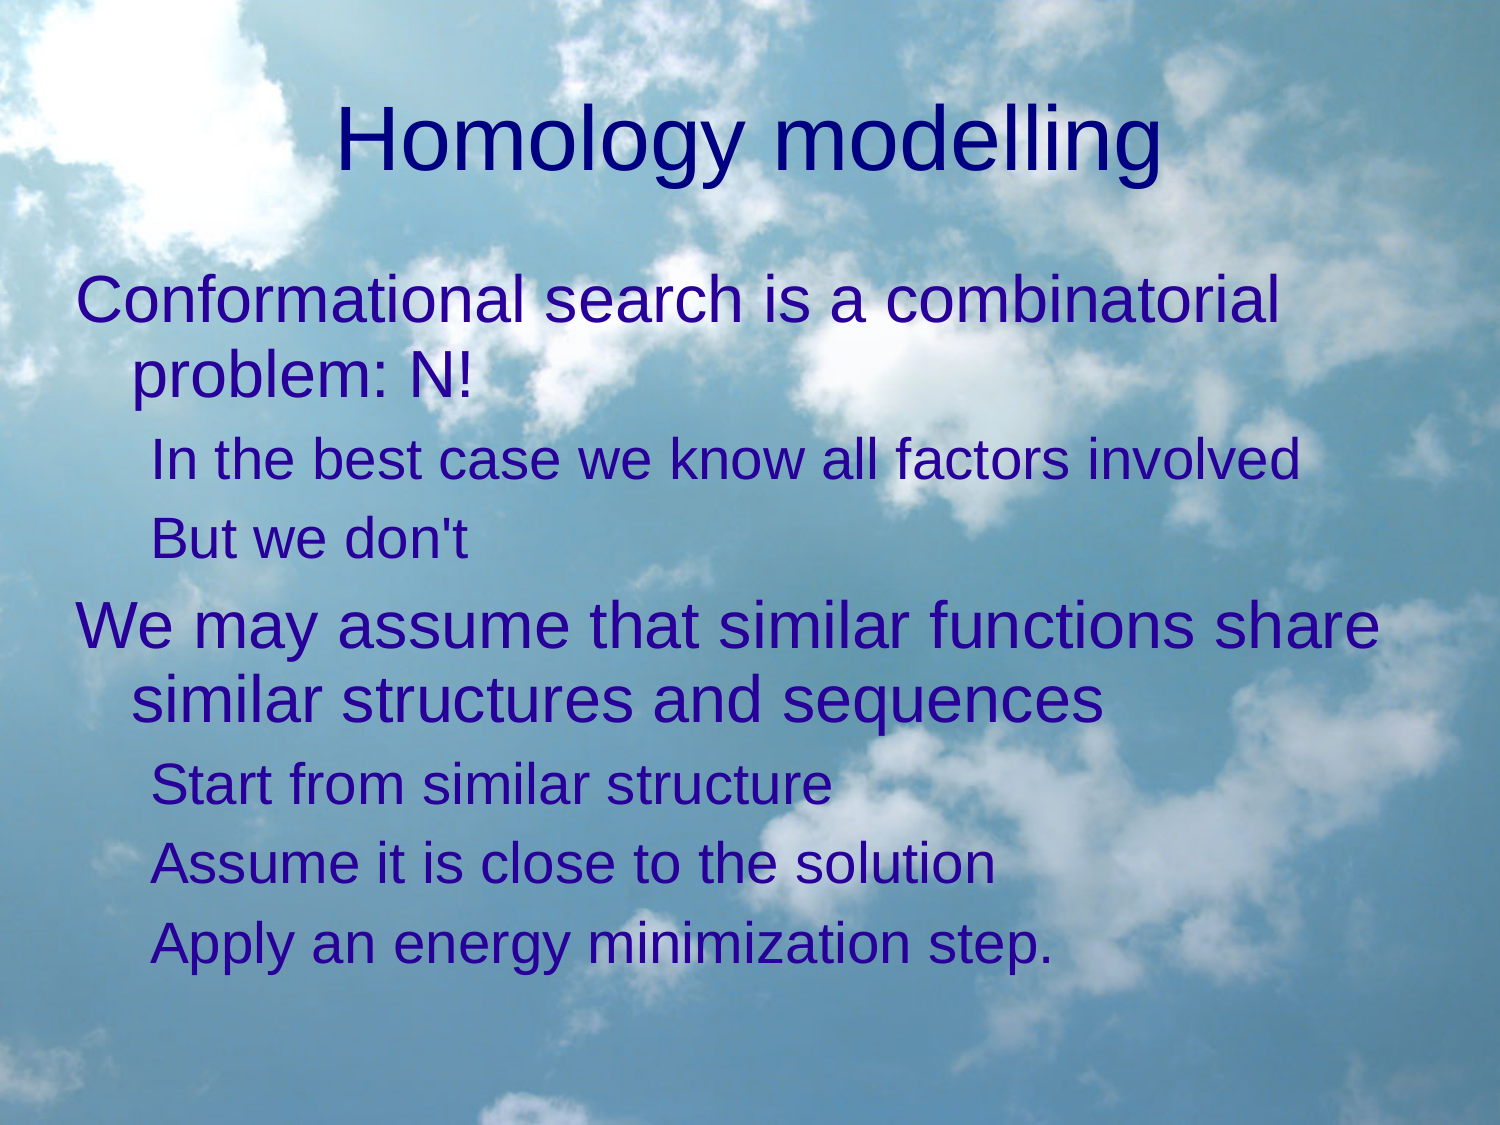

# Homology modelling
Conformational search is a combinatorial problem: N!
In the best case we know all factors involved
But we don't
We may assume that similar functions share similar structures and sequences
Start from similar structure
Assume it is close to the solution
Apply an energy minimization step.